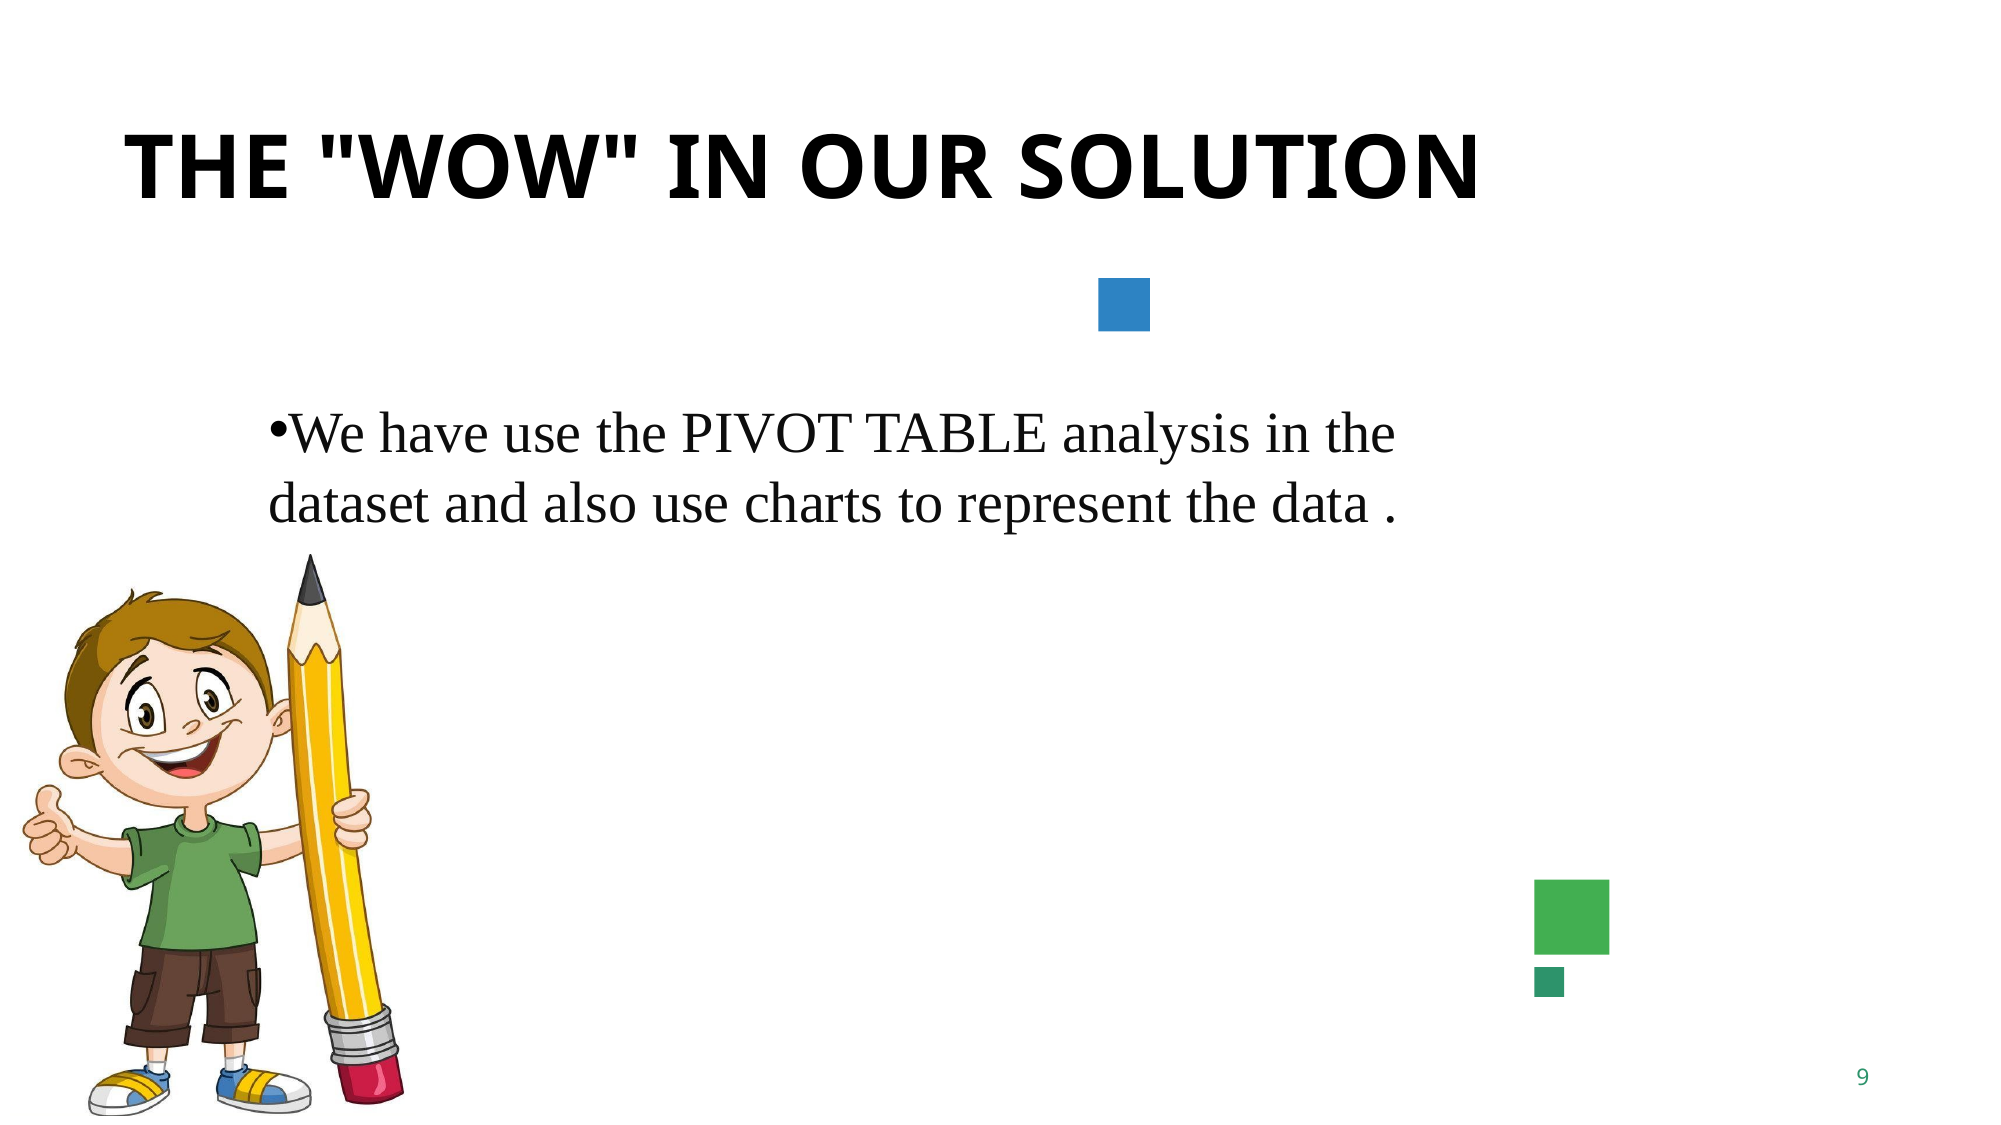

# THE "WOW" IN OUR SOLUTION
We have use the PIVOT TABLE analysis in the dataset and also use charts to represent the data .
3/21/2024 Annual Review